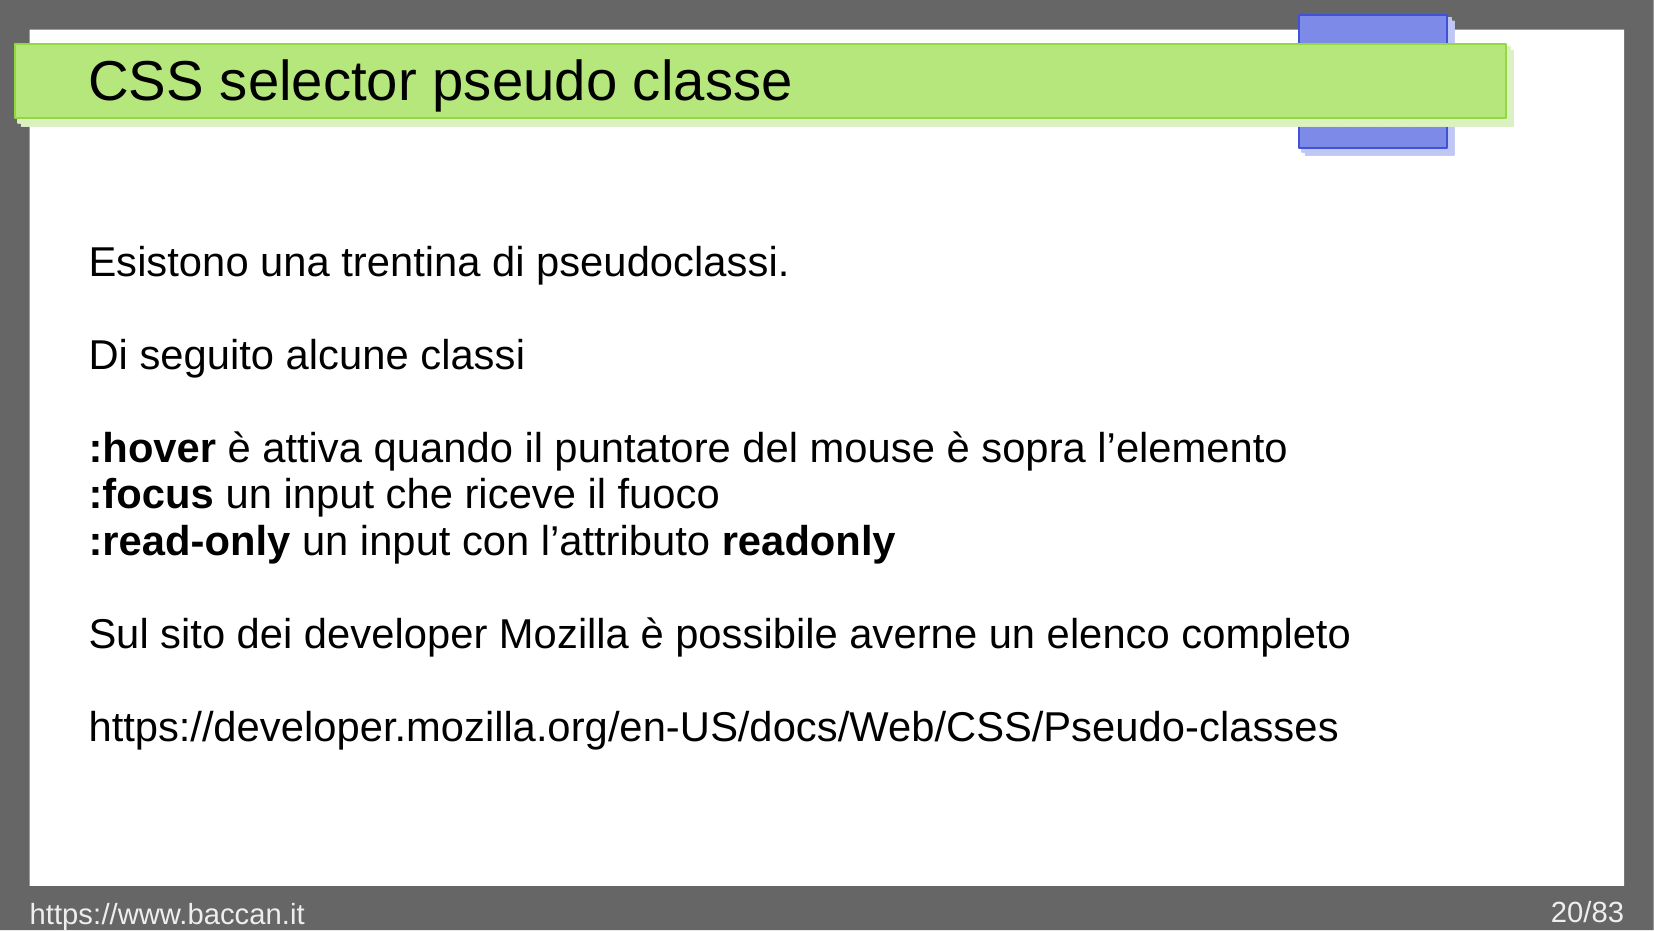

# CSS selector pseudo classe
Esistono una trentina di pseudoclassi.
Di seguito alcune classi
:hover è attiva quando il puntatore del mouse è sopra l’elemento
:focus un input che riceve il fuoco
:read-only un input con l’attributo readonly
Sul sito dei developer Mozilla è possibile averne un elenco completo
https://developer.mozilla.org/en-US/docs/Web/CSS/Pseudo-classes
20
https://www.baccan.it